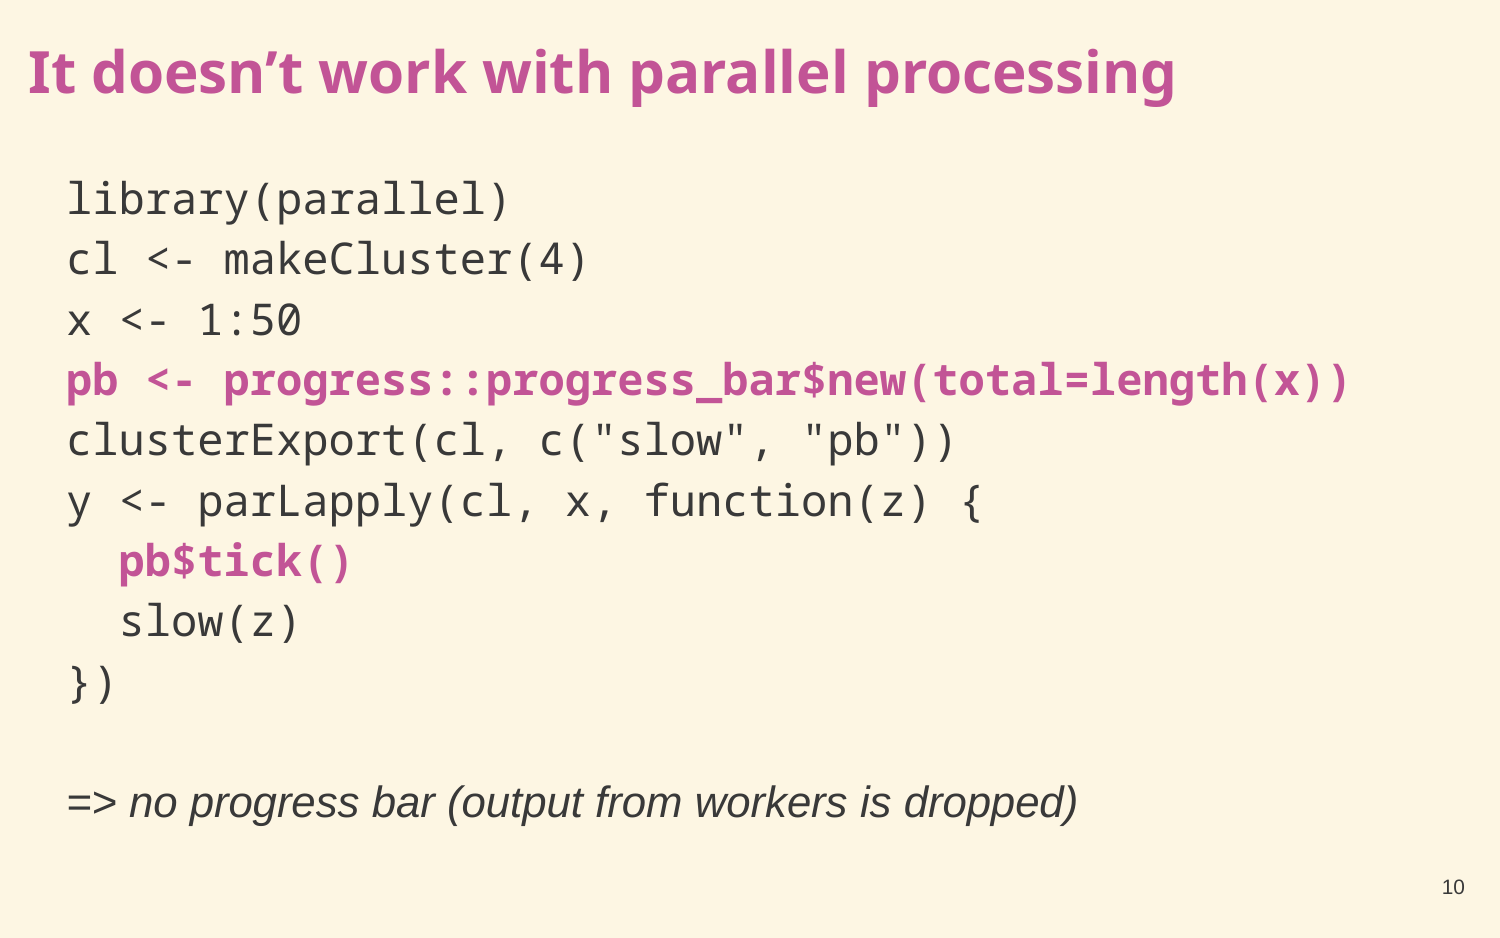

It doesn’t work with parallel processing
# library(parallel)
cl <- makeCluster(4)
x <- 1:50
pb <- progress::progress_bar$new(total=length(x))
clusterExport(cl, c("slow", "pb"))
y <- parLapply(cl, x, function(z) {
 pb$tick()
 slow(z)
})
=> no progress bar (output from workers is dropped)